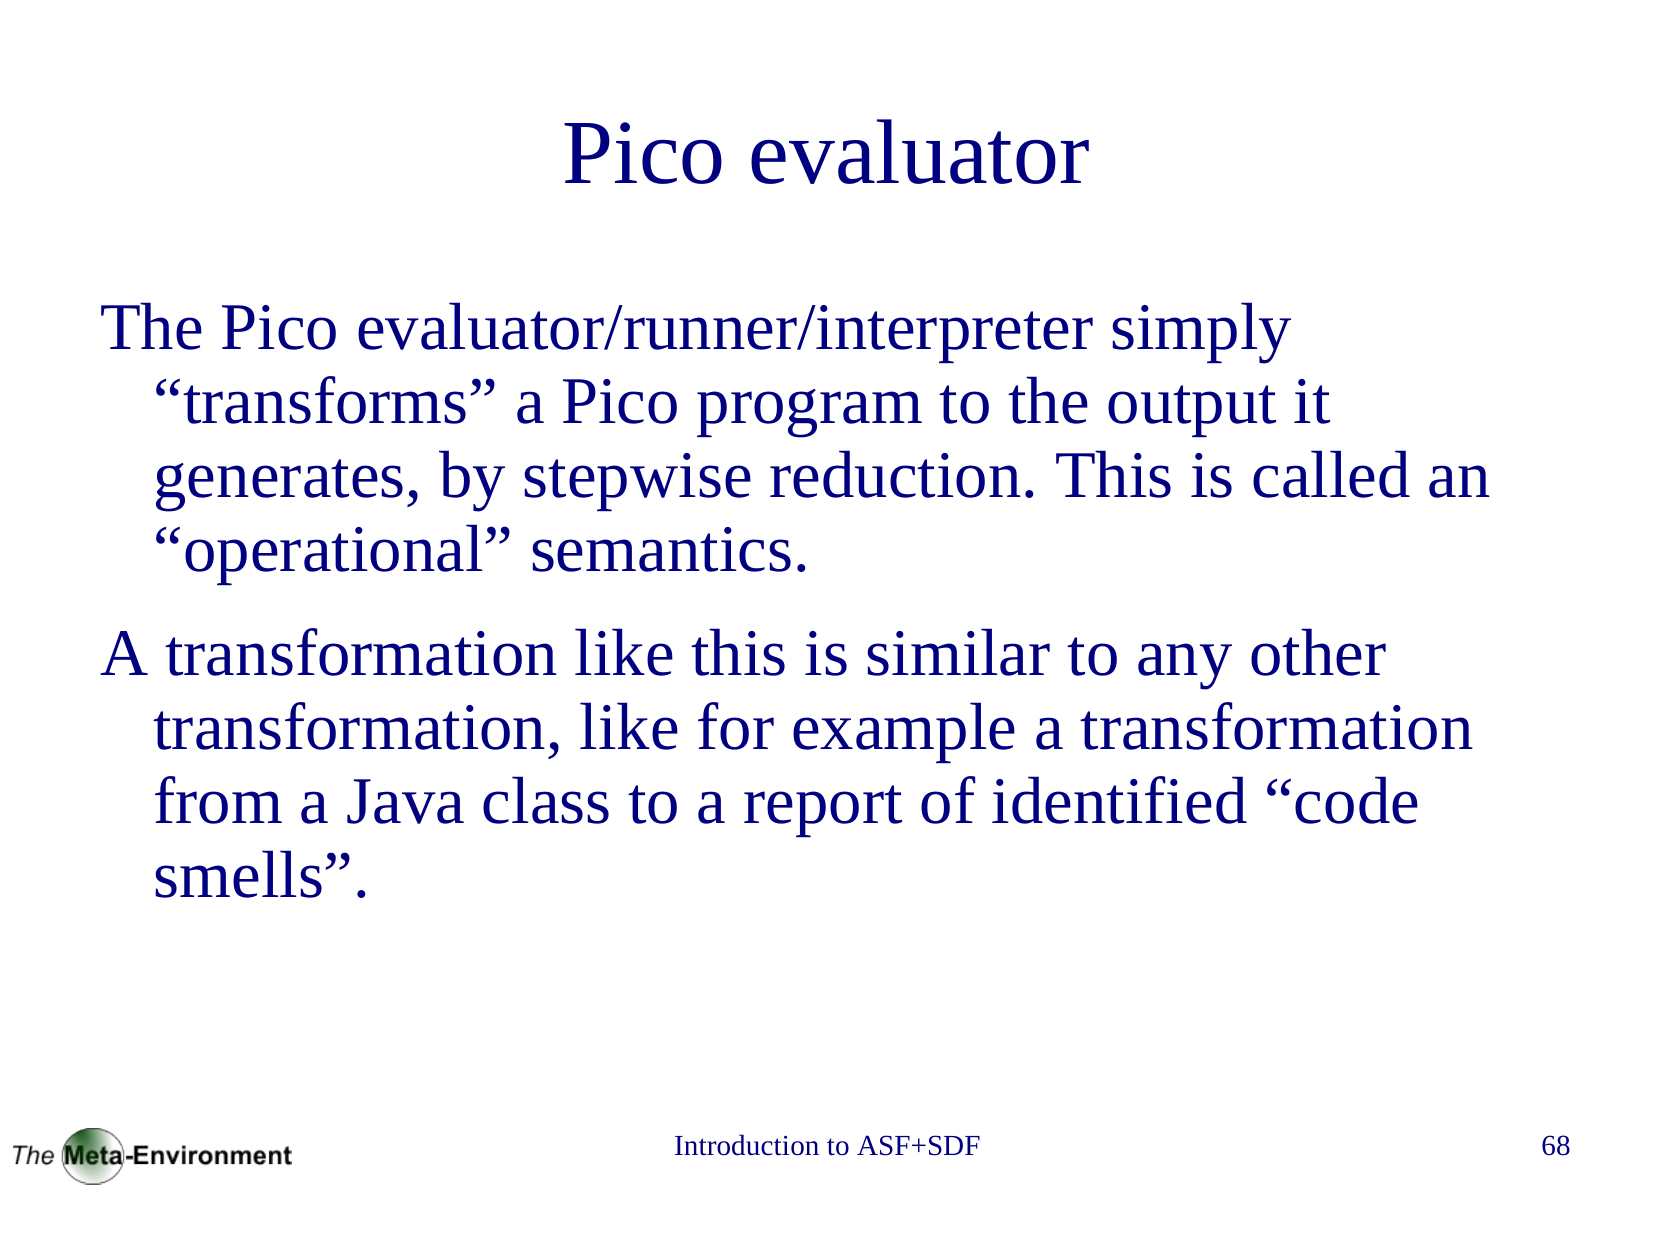

# Pico evaluator
The Pico evaluator/runner/interpreter simply “transforms” a Pico program to the output it generates, by stepwise reduction. This is called an “operational” semantics.
A transformation like this is similar to any other transformation, like for example a transformation from a Java class to a report of identified “code smells”.
68